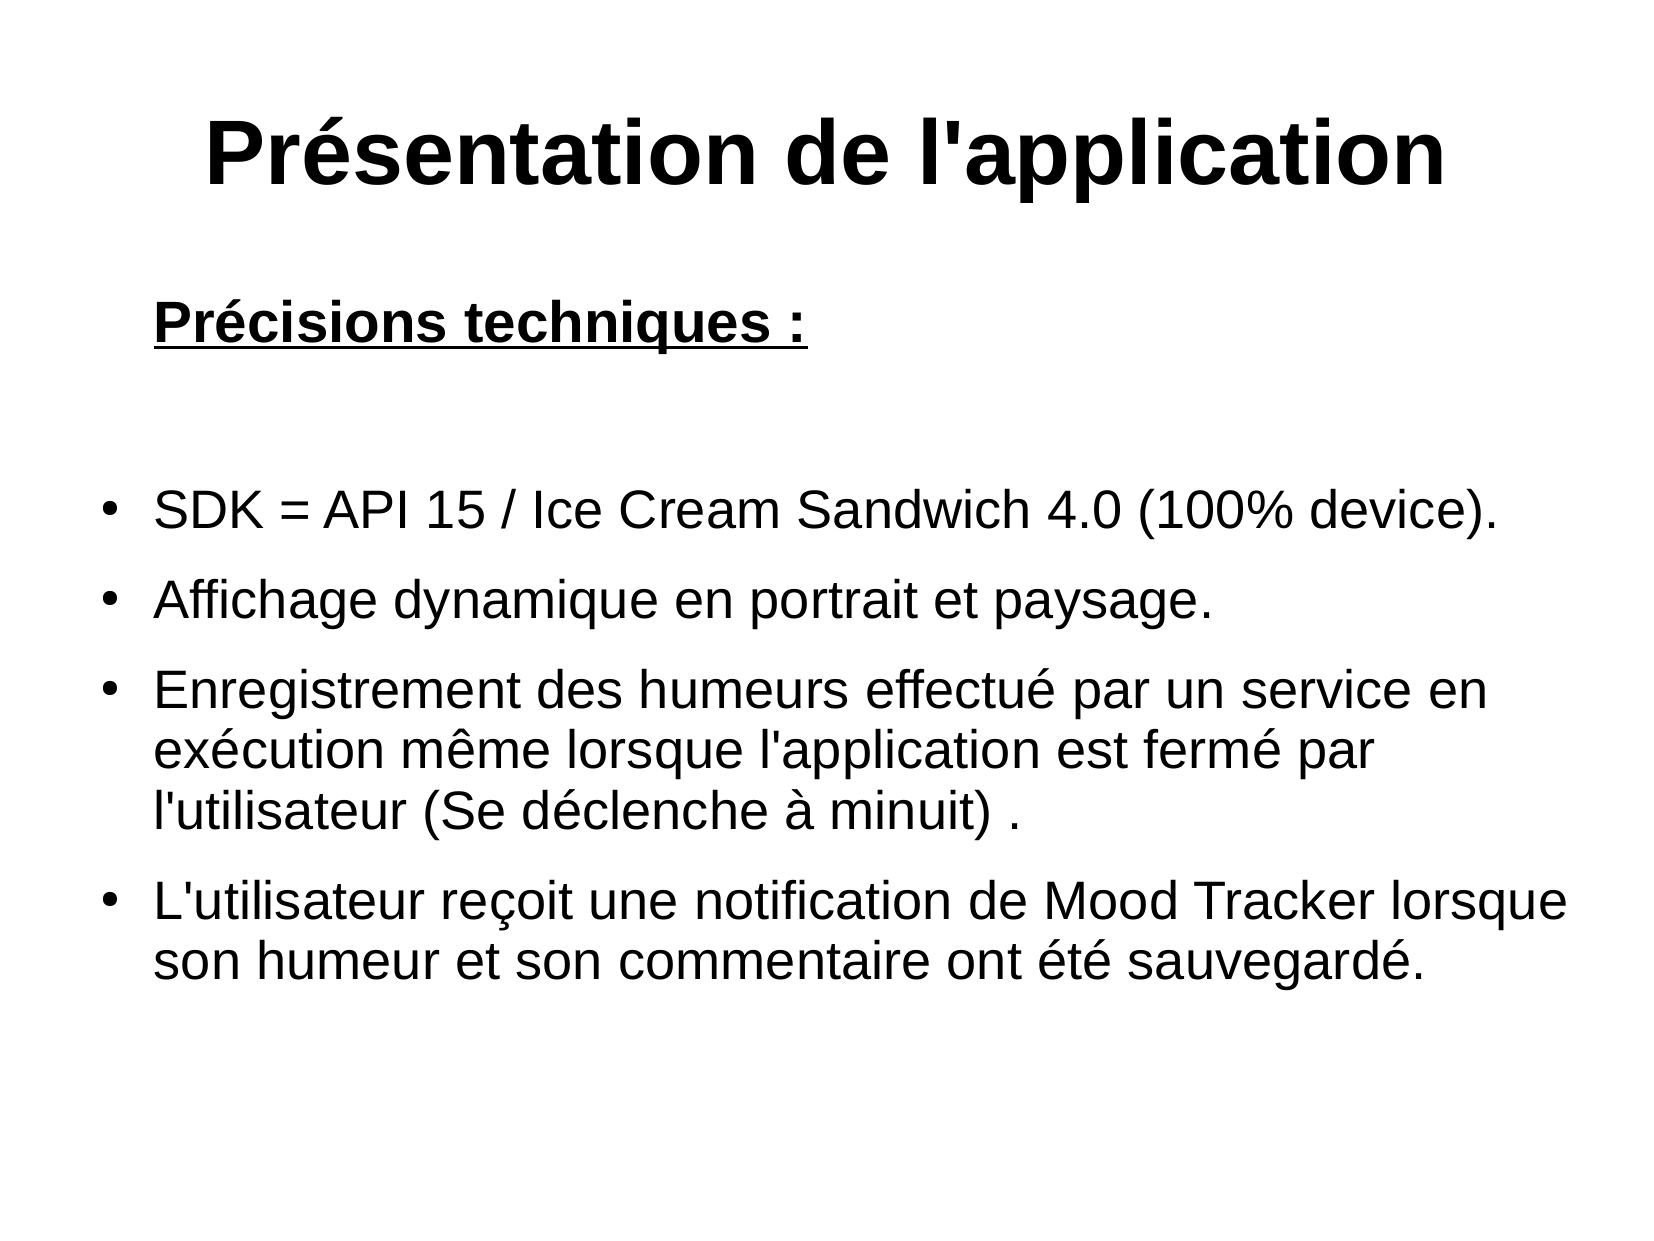

# Présentation de l'application
Précisions techniques :
SDK = API 15 / Ice Cream Sandwich 4.0 (100% device).
Affichage dynamique en portrait et paysage.
Enregistrement des humeurs effectué par un service en exécution même lorsque l'application est fermé par l'utilisateur (Se déclenche à minuit) .
L'utilisateur reçoit une notification de Mood Tracker lorsque son humeur et son commentaire ont été sauvegardé.